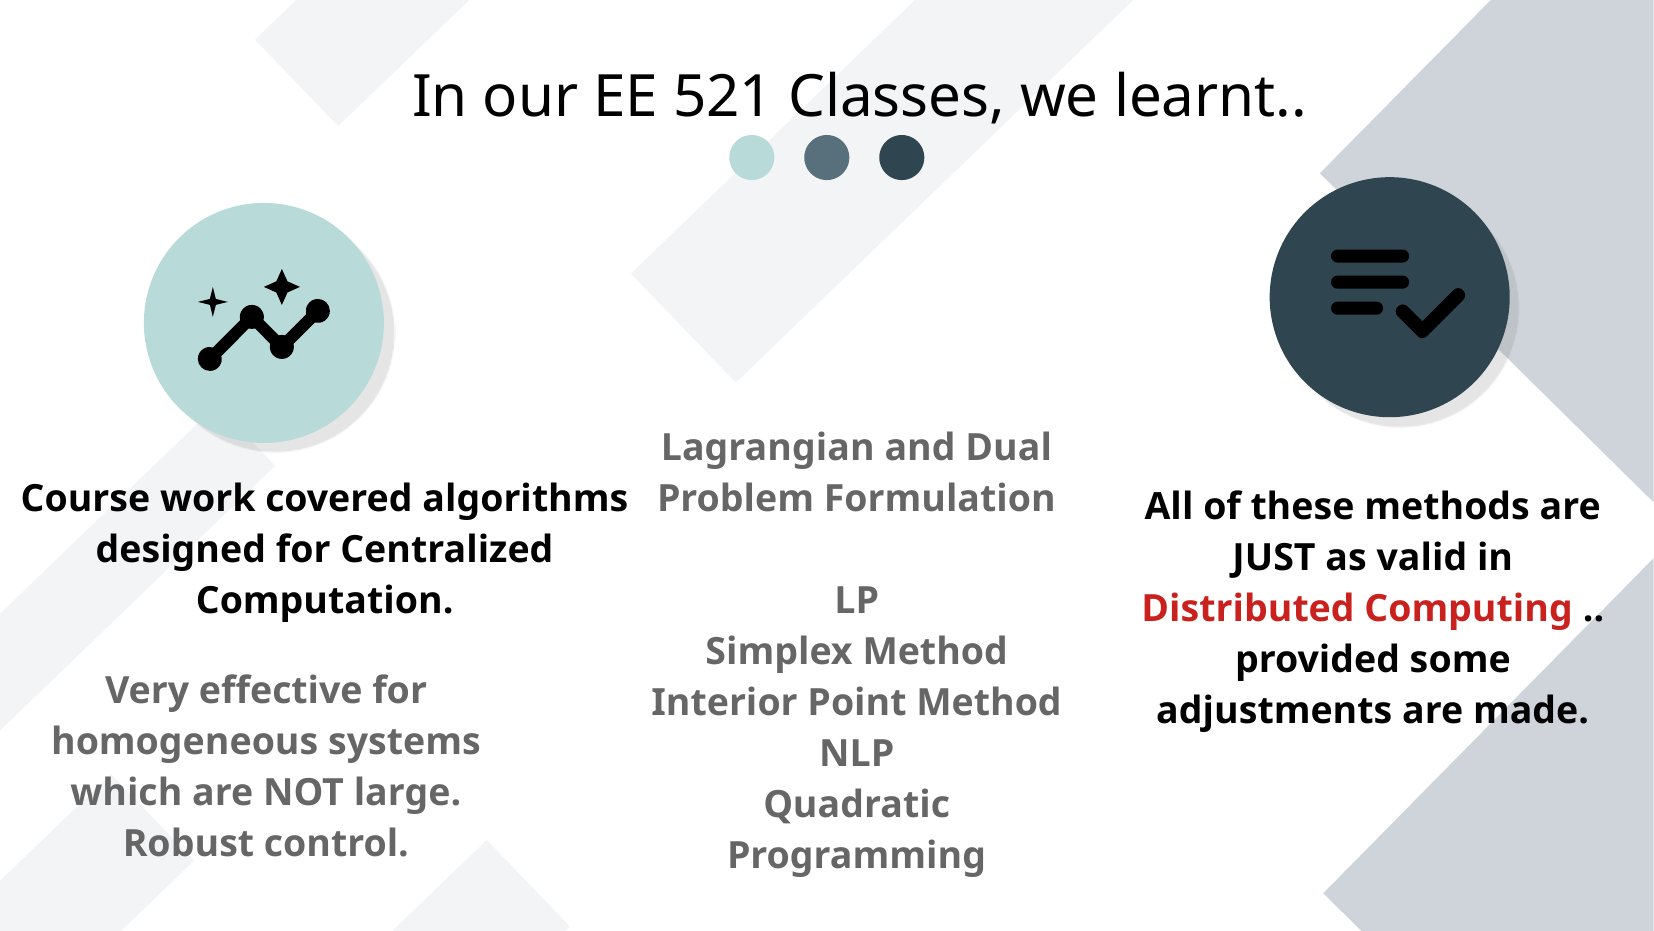

In our EE 521 Classes, we learnt..
Lagrangian and Dual Problem Formulation
LP
Simplex Method
Interior Point Method
NLP
Quadratic Programming
Course work covered algorithms designed for Centralized Computation.
All of these methods are JUST as valid in Distributed Computing .. provided some adjustments are made.
Very effective for homogeneous systems which are NOT large. Robust control.